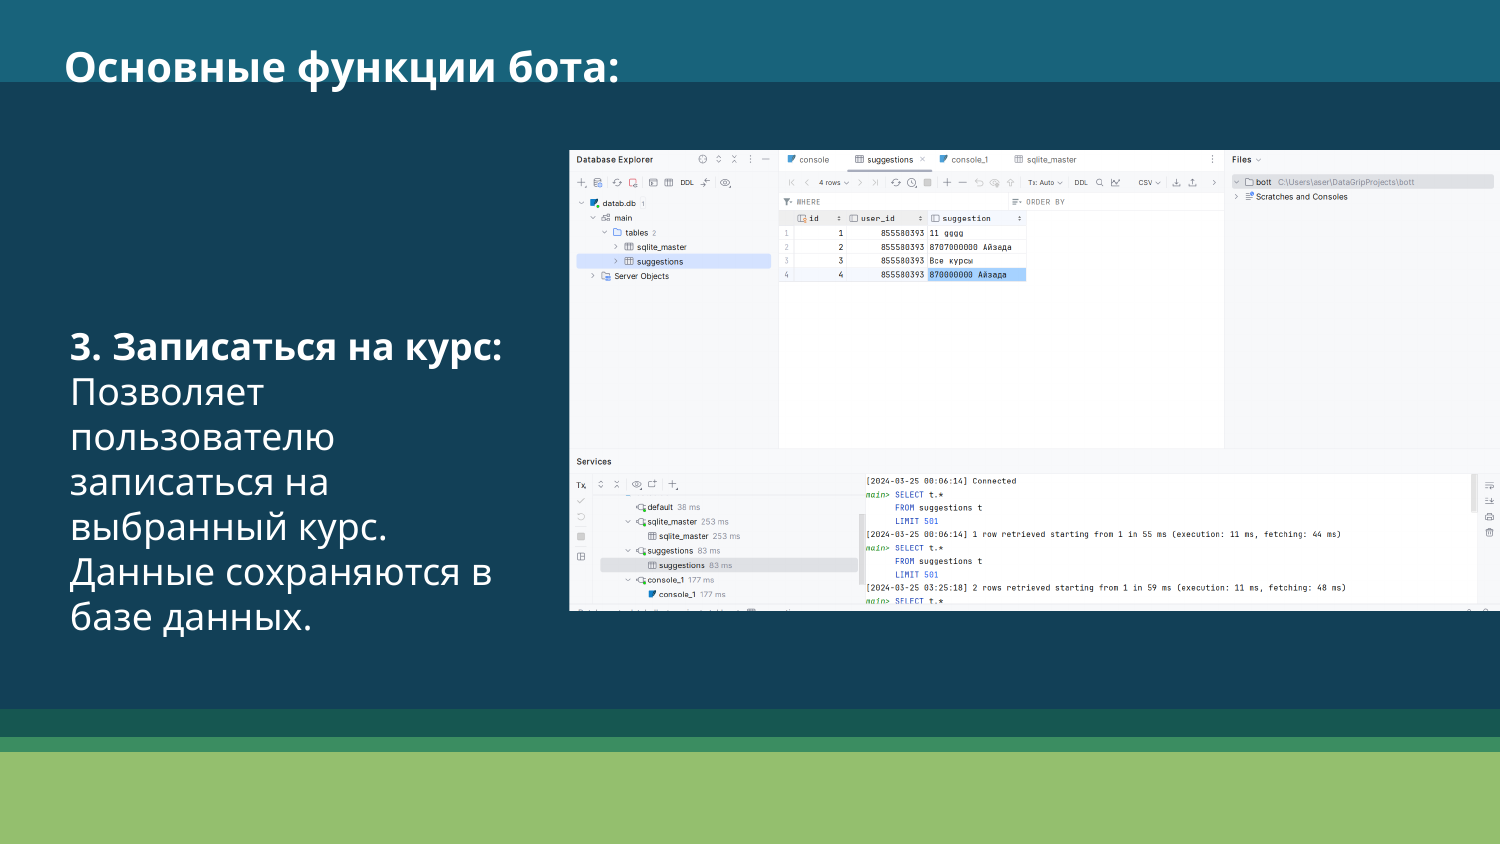

# Основные функции бота:
3. Записаться на курс: Позволяет пользователю записаться на выбранный курс. Данные сохраняются в базе данных.